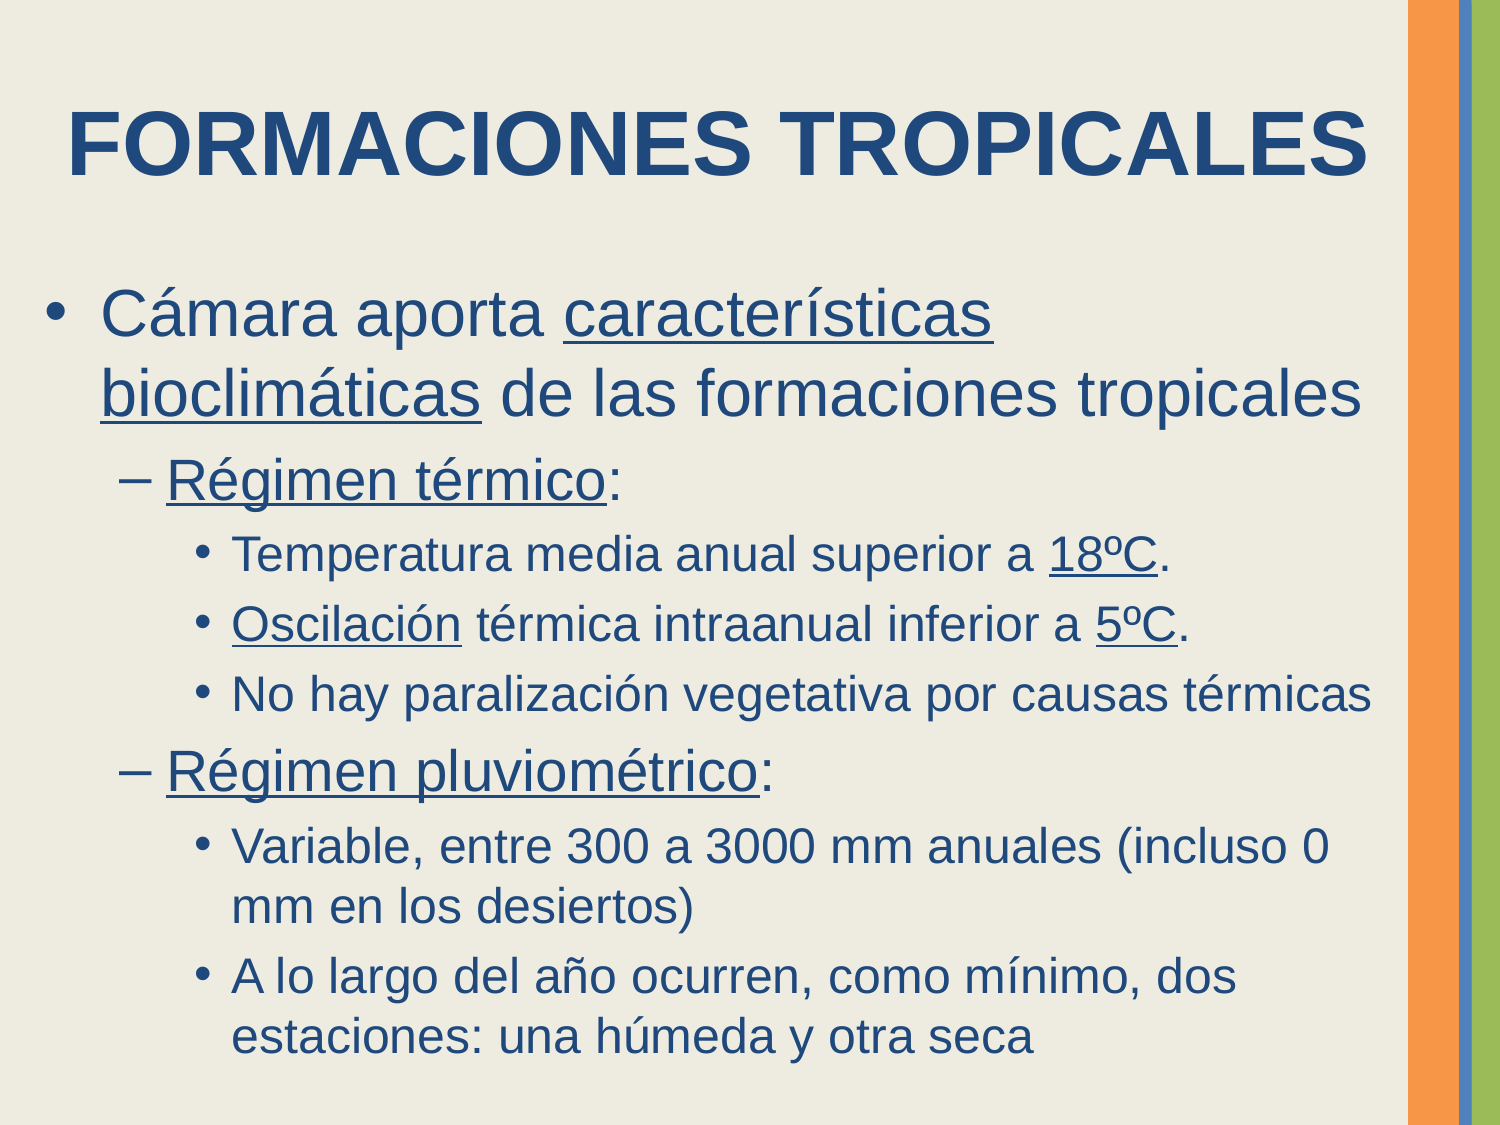

# Formaciones tropicales
Cámara aporta características bioclimáticas de las formaciones tropicales
Régimen térmico:
Temperatura media anual superior a 18ºC.
Oscilación térmica intraanual inferior a 5ºC.
No hay paralización vegetativa por causas térmicas
Régimen pluviométrico:
Variable, entre 300 a 3000 mm anuales (incluso 0 mm en los desiertos)
A lo largo del año ocurren, como mínimo, dos estaciones: una húmeda y otra seca